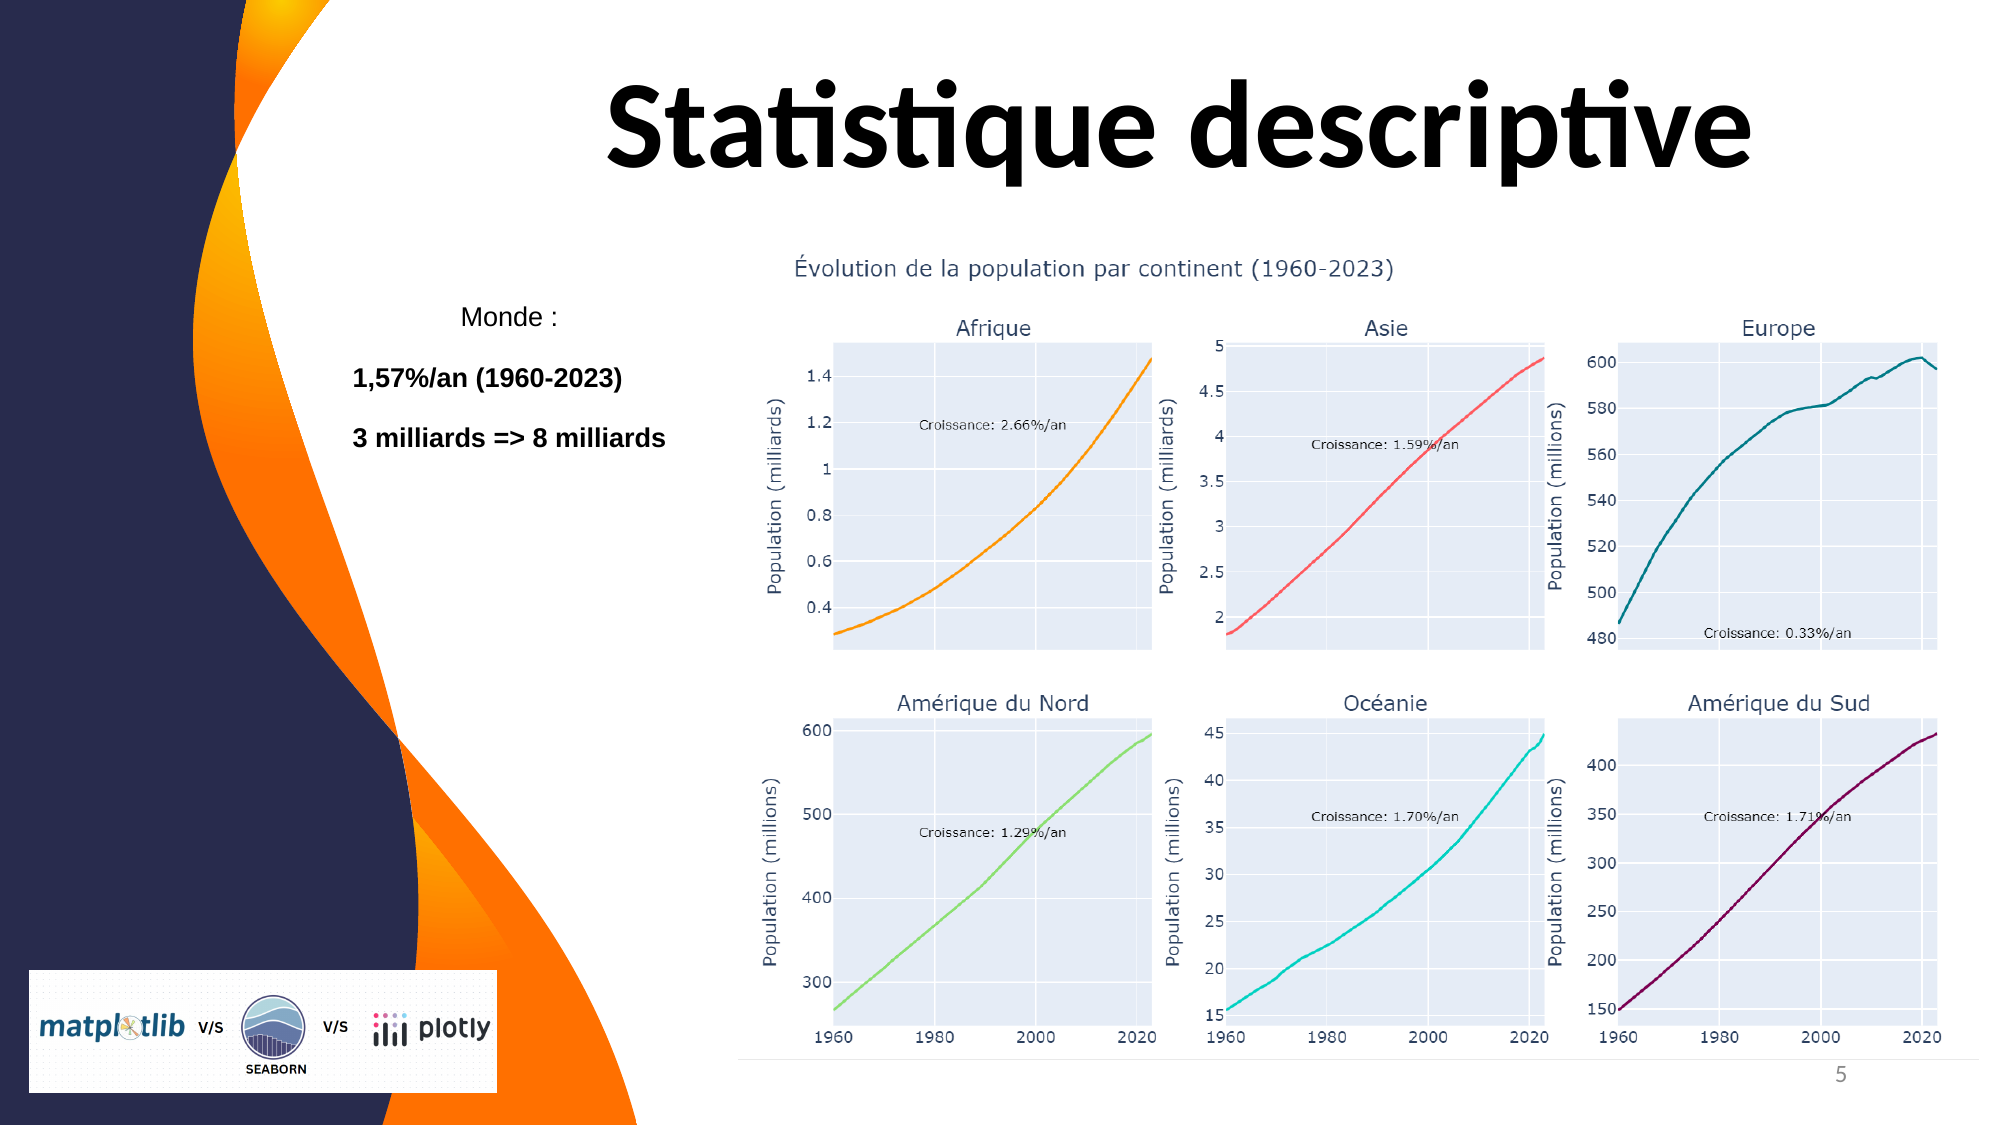

# Statistique descriptive
	Monde :
	1,57%/an (1960-2023)
	3 milliards => 8 milliards
5